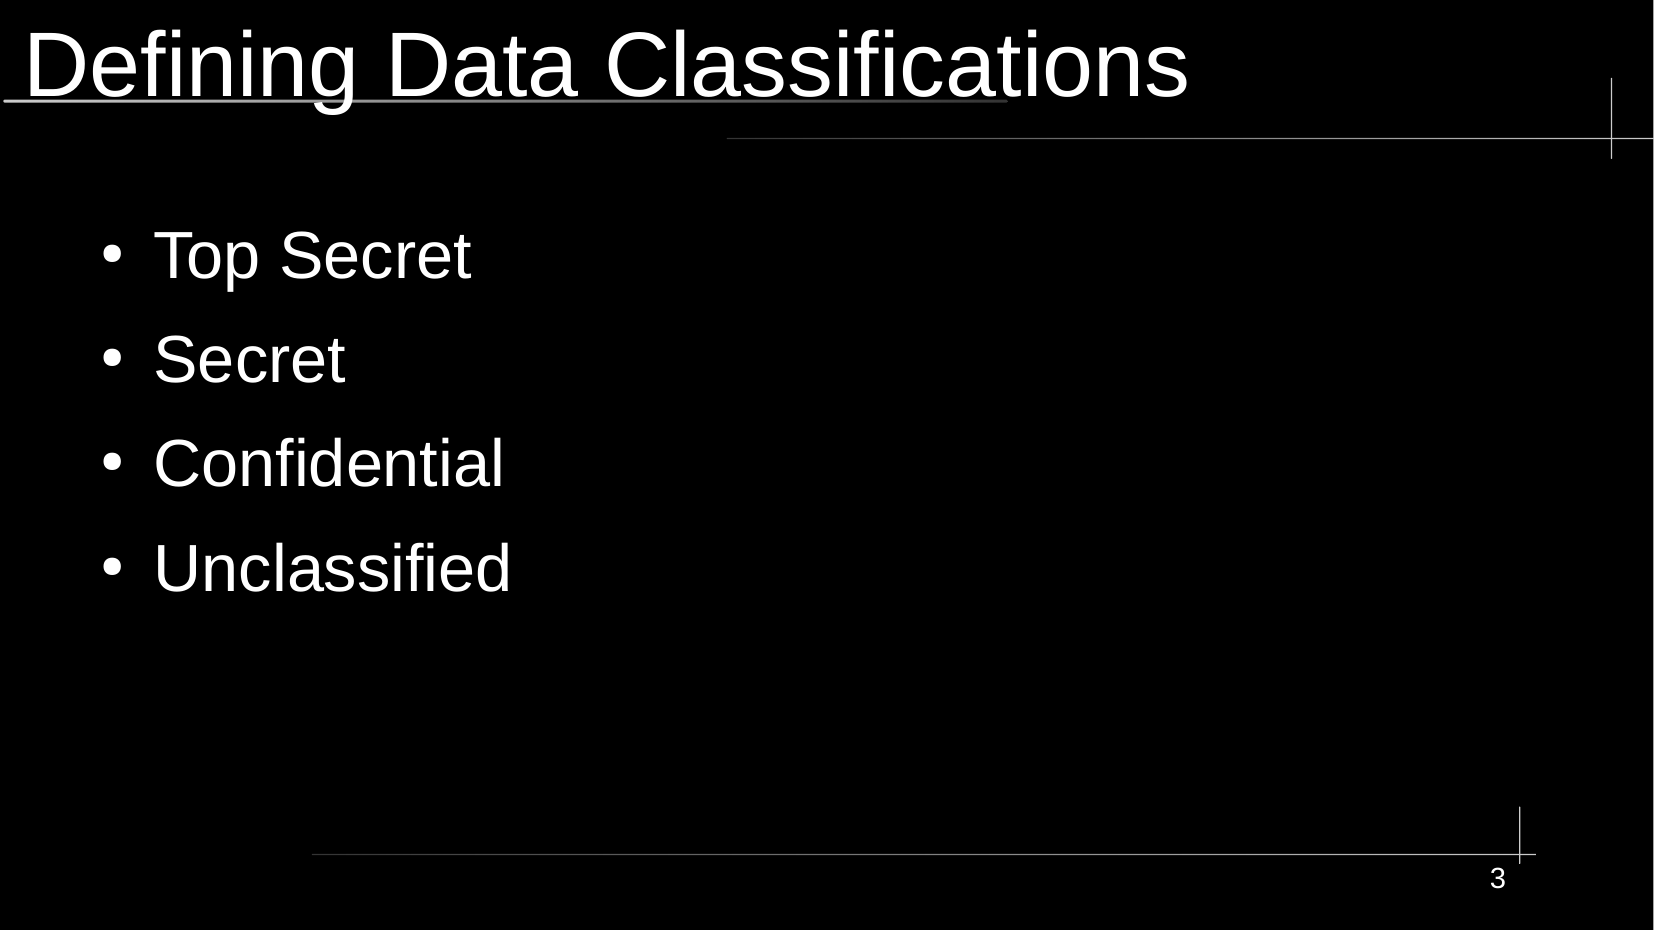

# Defining Data Classifications
Top Secret
Secret
Confidential
Unclassified
3